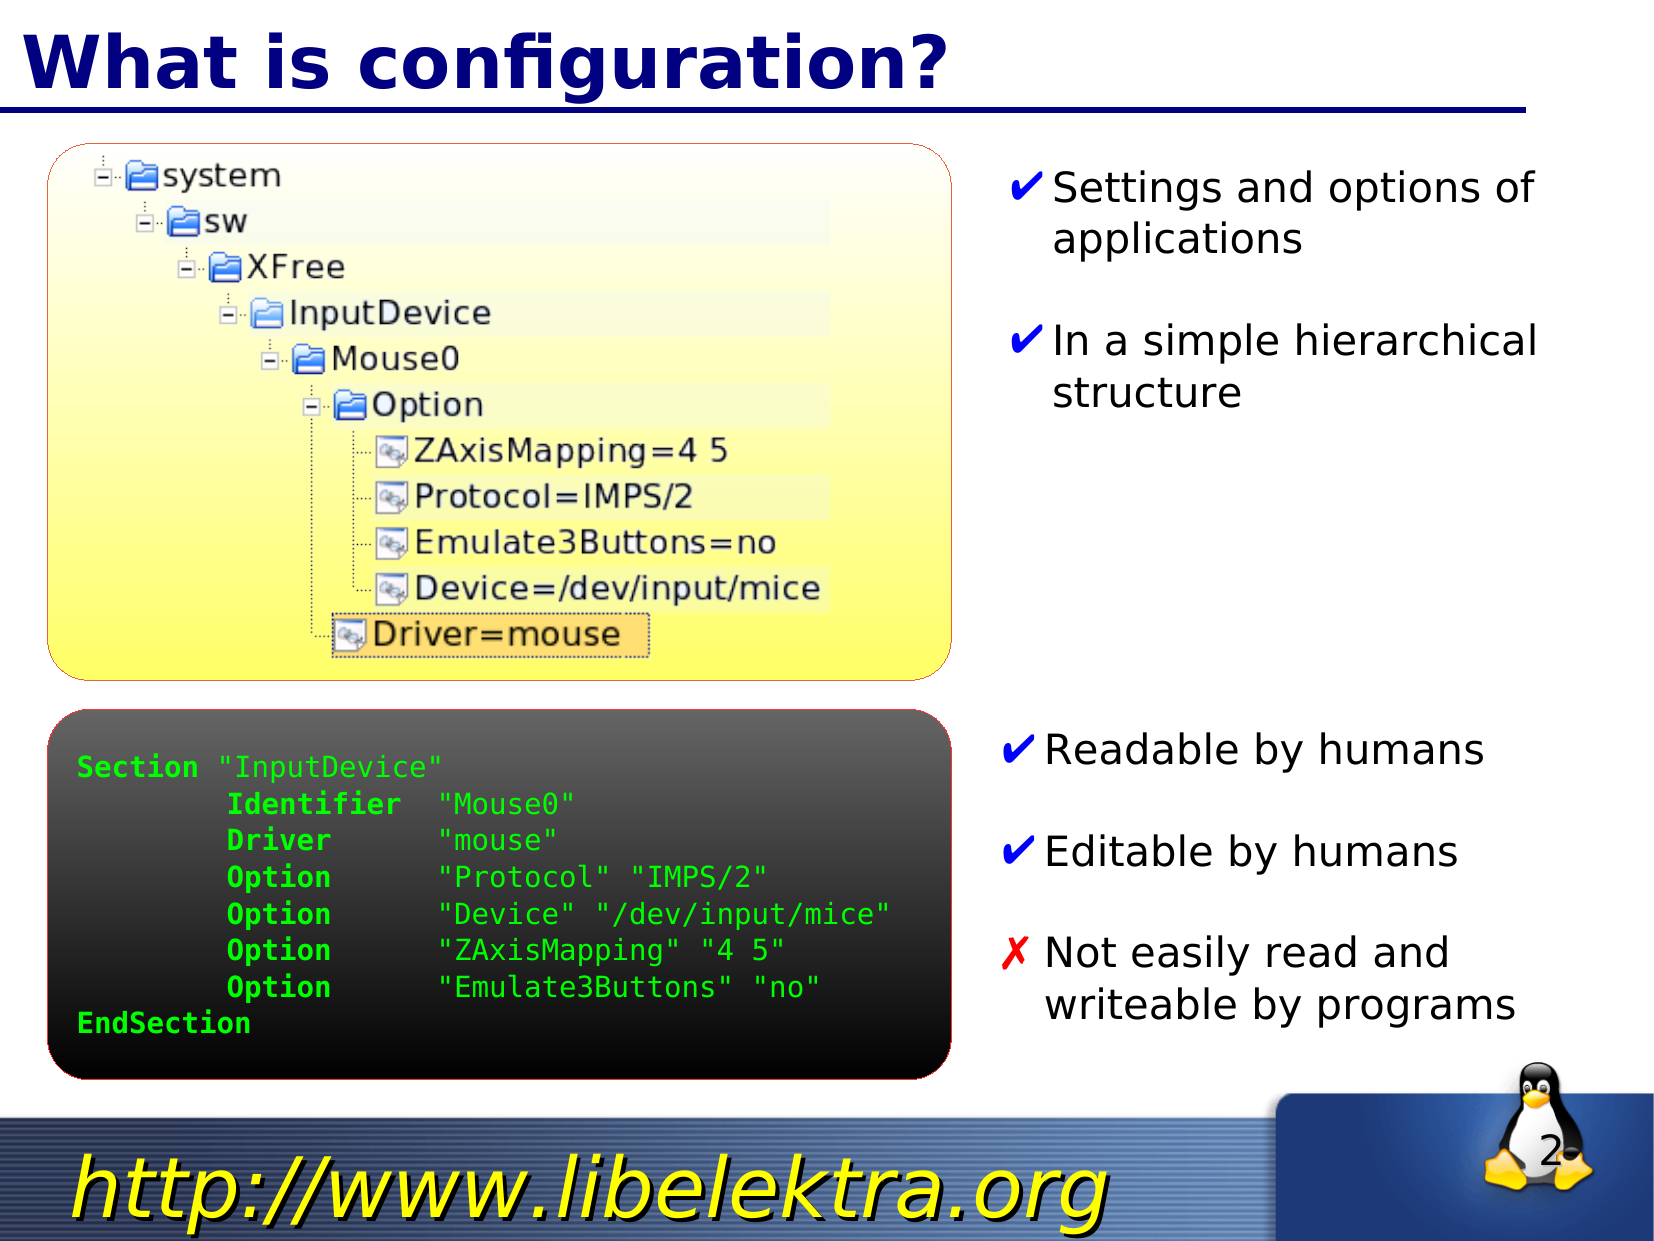

What is configuration?
Settings and options of applications
In a simple hierarchical structure
Section "InputDevice"
	Identifier "Mouse0"
	Driver "mouse"
	Option "Protocol" "IMPS/2"
	Option "Device" "/dev/input/mice"
	Option "ZAxisMapping" "4 5"
	Option "Emulate3Buttons" "no"
EndSection
# Readable by humans
Editable by humans
Not easily read and writeable by programs